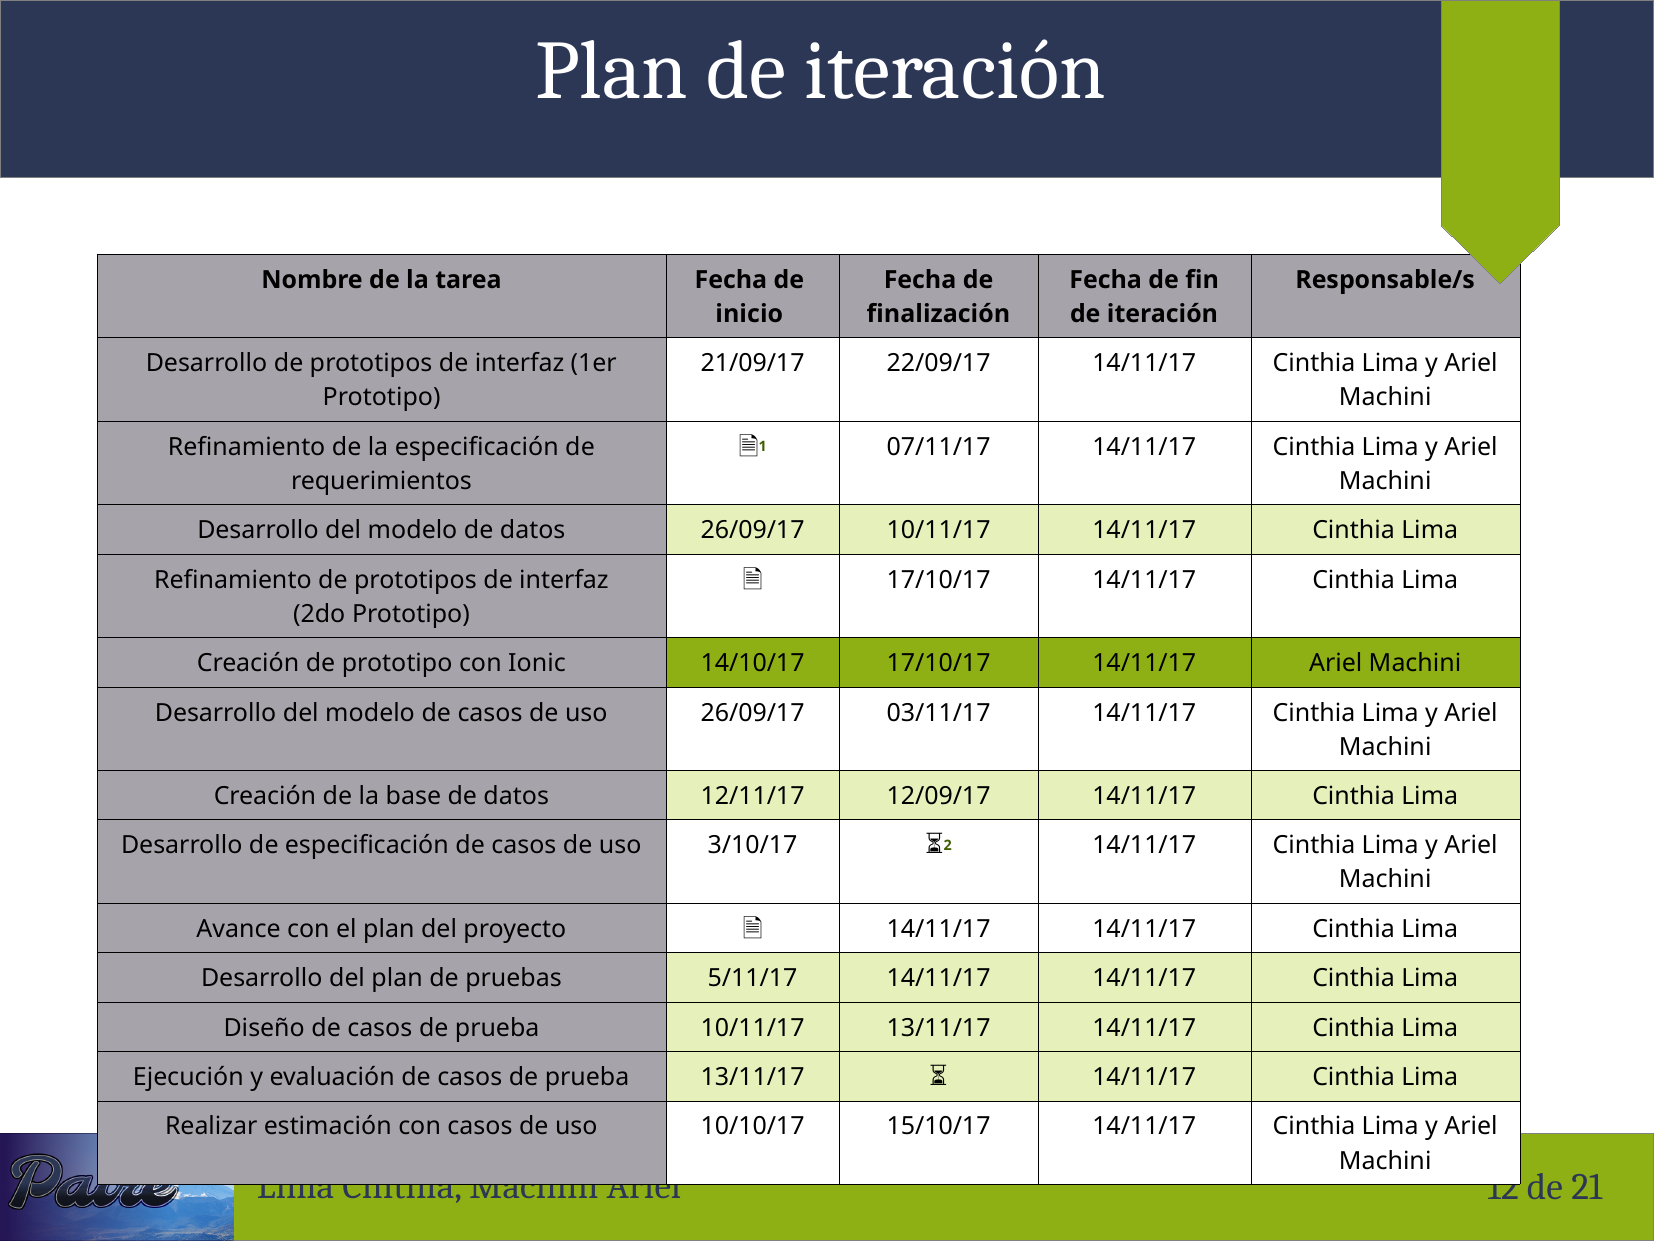

Plan de iteración
| Nombre de la tarea | Fecha de inicio | Fecha de finalización | Fecha de fin de iteración | Responsable/s |
| --- | --- | --- | --- | --- |
| Desarrollo de prototipos de interfaz (1er Prototipo) | 21/09/17 | 22/09/17 | 14/11/17 | Cinthia Lima y Ariel Machini |
| Refinamiento de la especificación de requerimientos | 🗎1 | 07/11/17 | 14/11/17 | Cinthia Lima y Ariel Machini |
| Desarrollo del modelo de datos | 26/09/17 | 10/11/17 | 14/11/17 | Cinthia Lima |
| Refinamiento de prototipos de interfaz (2do Prototipo) | 🗎 | 17/10/17 | 14/11/17 | Cinthia Lima |
| Creación de prototipo con Ionic | 14/10/17 | 17/10/17 | 14/11/17 | Ariel Machini |
| Desarrollo del modelo de casos de uso | 26/09/17 | 03/11/17 | 14/11/17 | Cinthia Lima y Ariel Machini |
| Creación de la base de datos | 12/11/17 | 12/09/17 | 14/11/17 | Cinthia Lima |
| Desarrollo de especificación de casos de uso | 3/10/17 | ⏳2 | 14/11/17 | Cinthia Lima y Ariel Machini |
| Avance con el plan del proyecto | 🗎 | 14/11/17 | 14/11/17 | Cinthia Lima |
| Desarrollo del plan de pruebas | 5/11/17 | 14/11/17 | 14/11/17 | Cinthia Lima |
| Diseño de casos de prueba | 10/11/17 | 13/11/17 | 14/11/17 | Cinthia Lima |
| Ejecución y evaluación de casos de prueba | 13/11/17 | ⏳ | 14/11/17 | Cinthia Lima |
| Realizar estimación con casos de uso | 10/10/17 | 15/10/17 | 14/11/17 | Cinthia Lima y Ariel Machini |
Lima Cinthia, Machini Ariel
 de 21